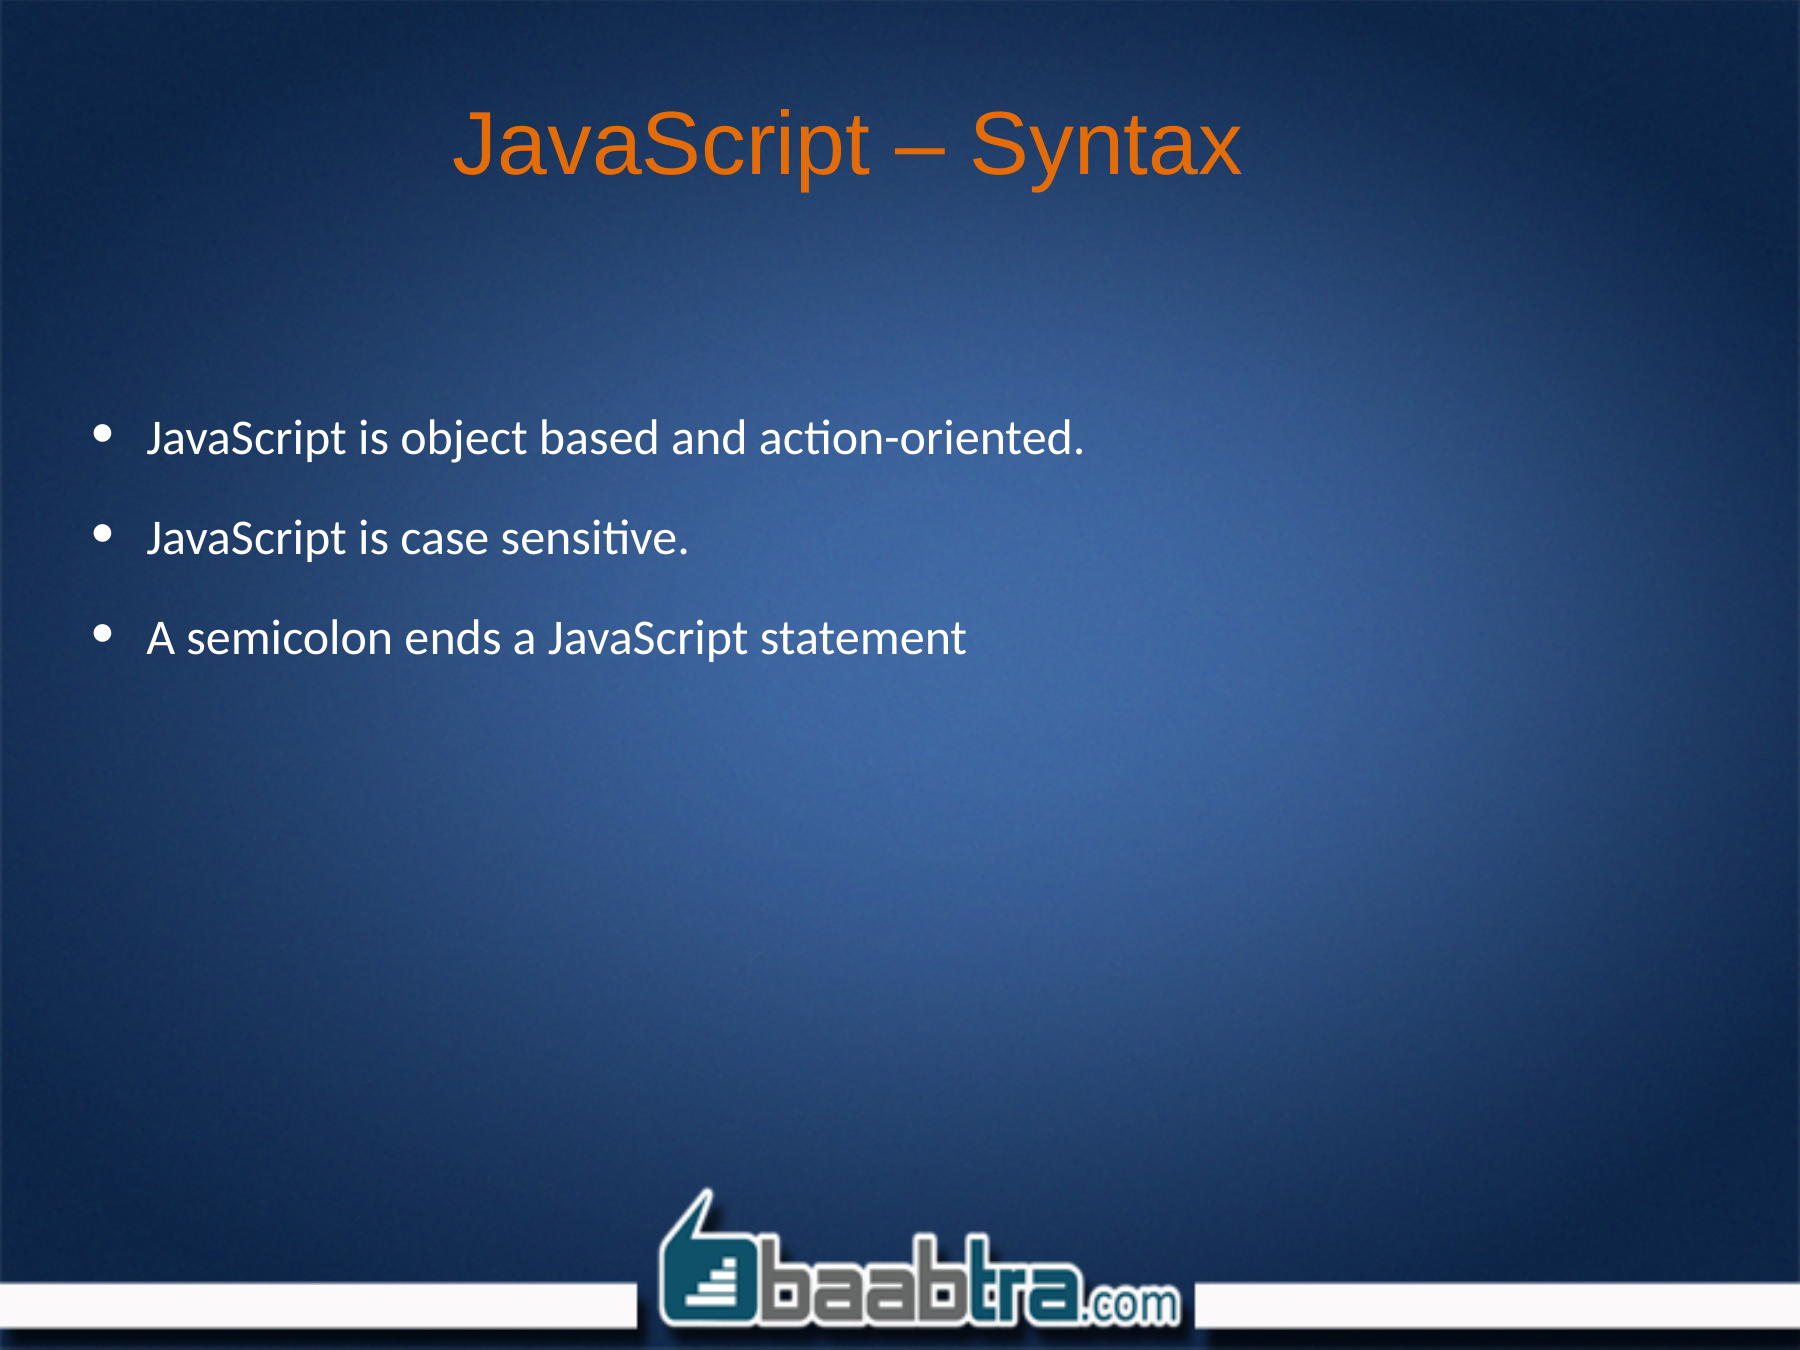

JavaScript – Syntax
JavaScript is object based and action-oriented.
JavaScript is case sensitive.
A semicolon ends a JavaScript statement